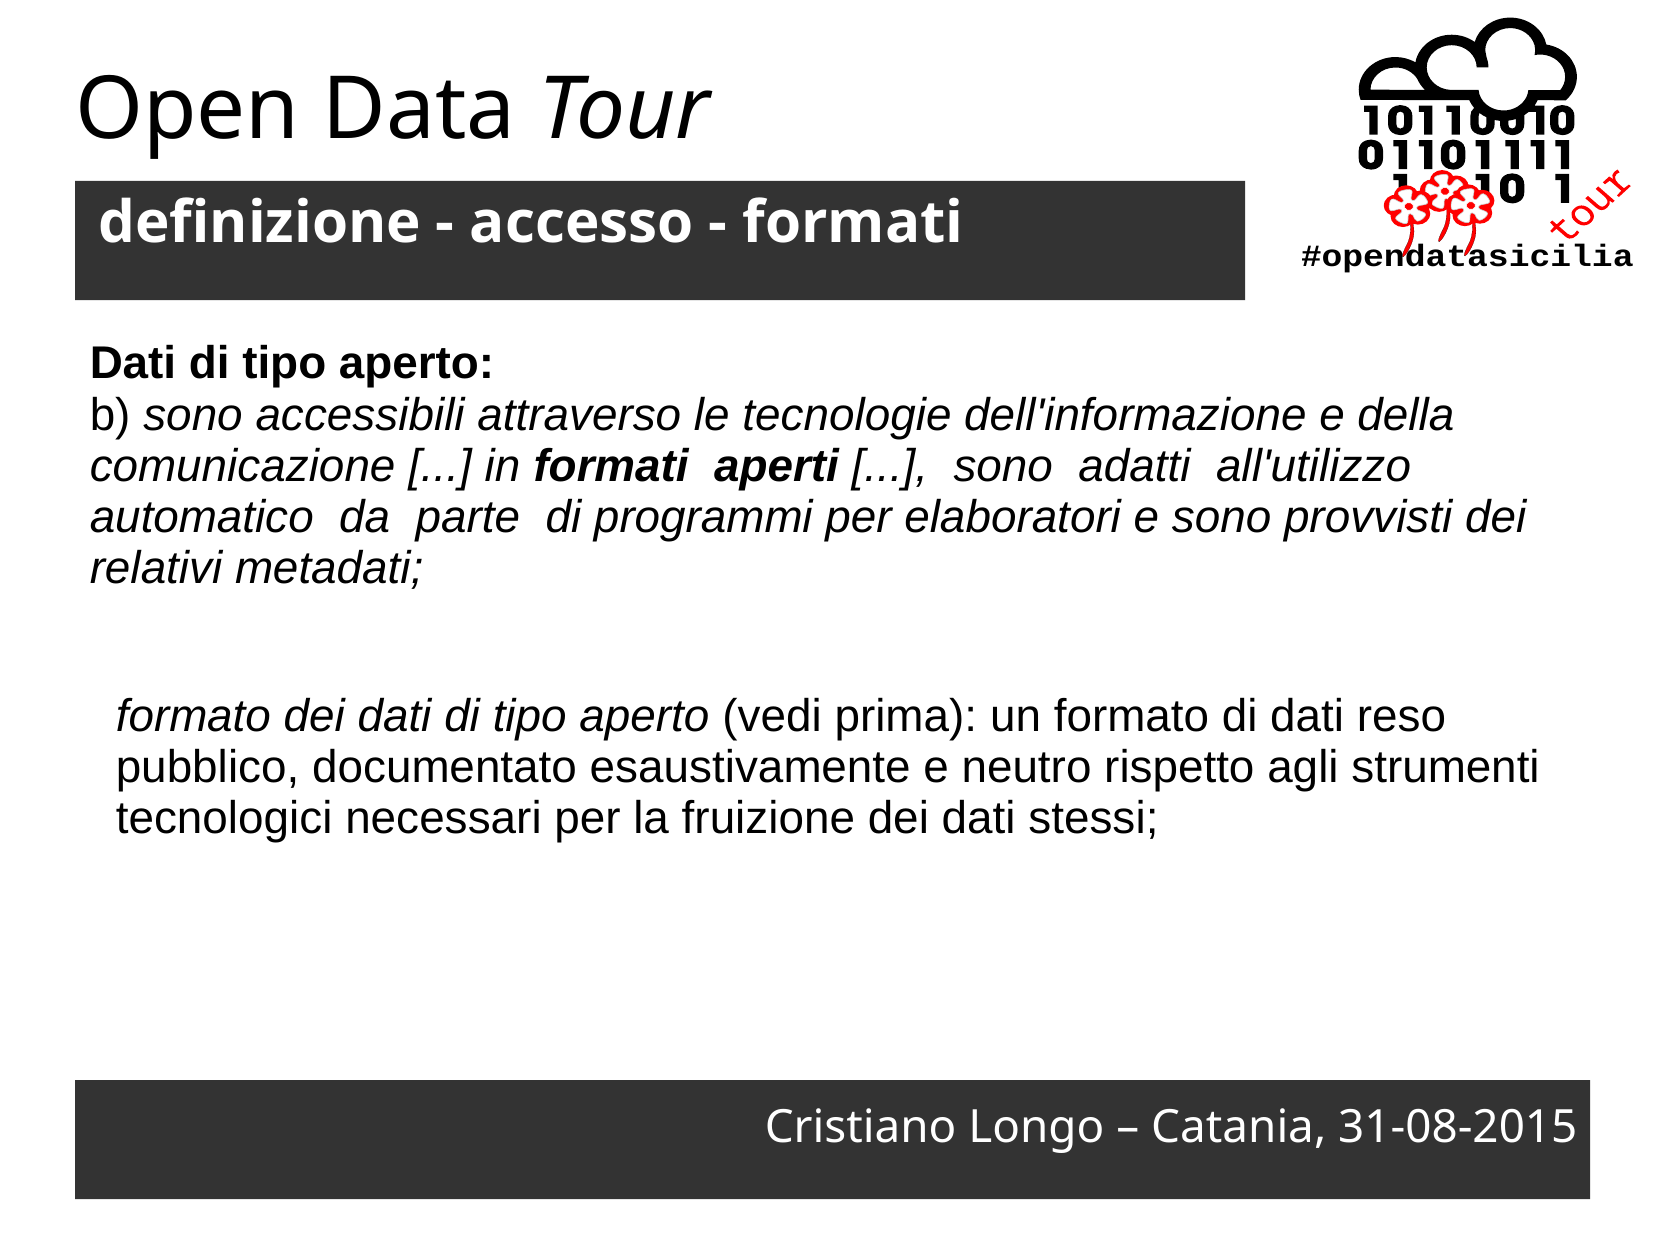

# Open Data Tour
 definizione - accesso - formati
Dati di tipo aperto:
b) sono accessibili attraverso le tecnologie dell'informazione e della comunicazione [...] in formati aperti [...], sono adatti all'utilizzo automatico da parte di programmi per elaboratori e sono provvisti dei relativi metadati;
formato dei dati di tipo aperto (vedi prima): un formato di dati reso pubblico, documentato esaustivamente e neutro rispetto agli strumenti tecnologici necessari per la fruizione dei dati stessi;
 Cristiano Longo – Catania, 31-08-2015